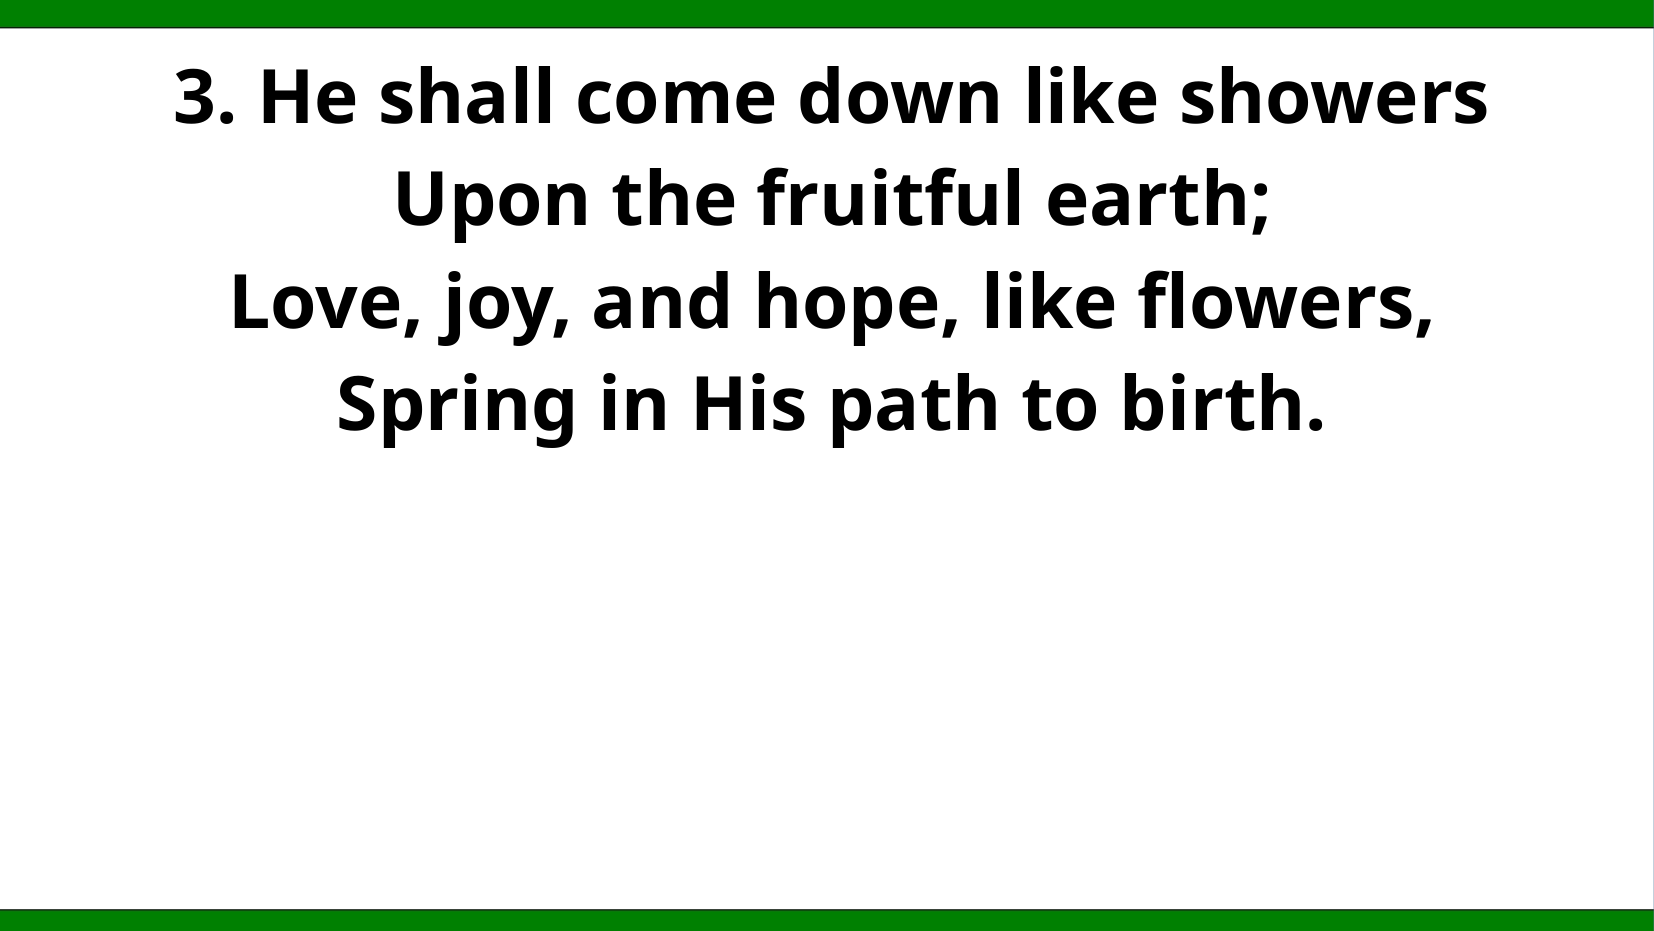

3. He shall come down like showers
Upon the fruitful earth;
Love, joy, and hope, like flowers,
Spring in His path to birth.